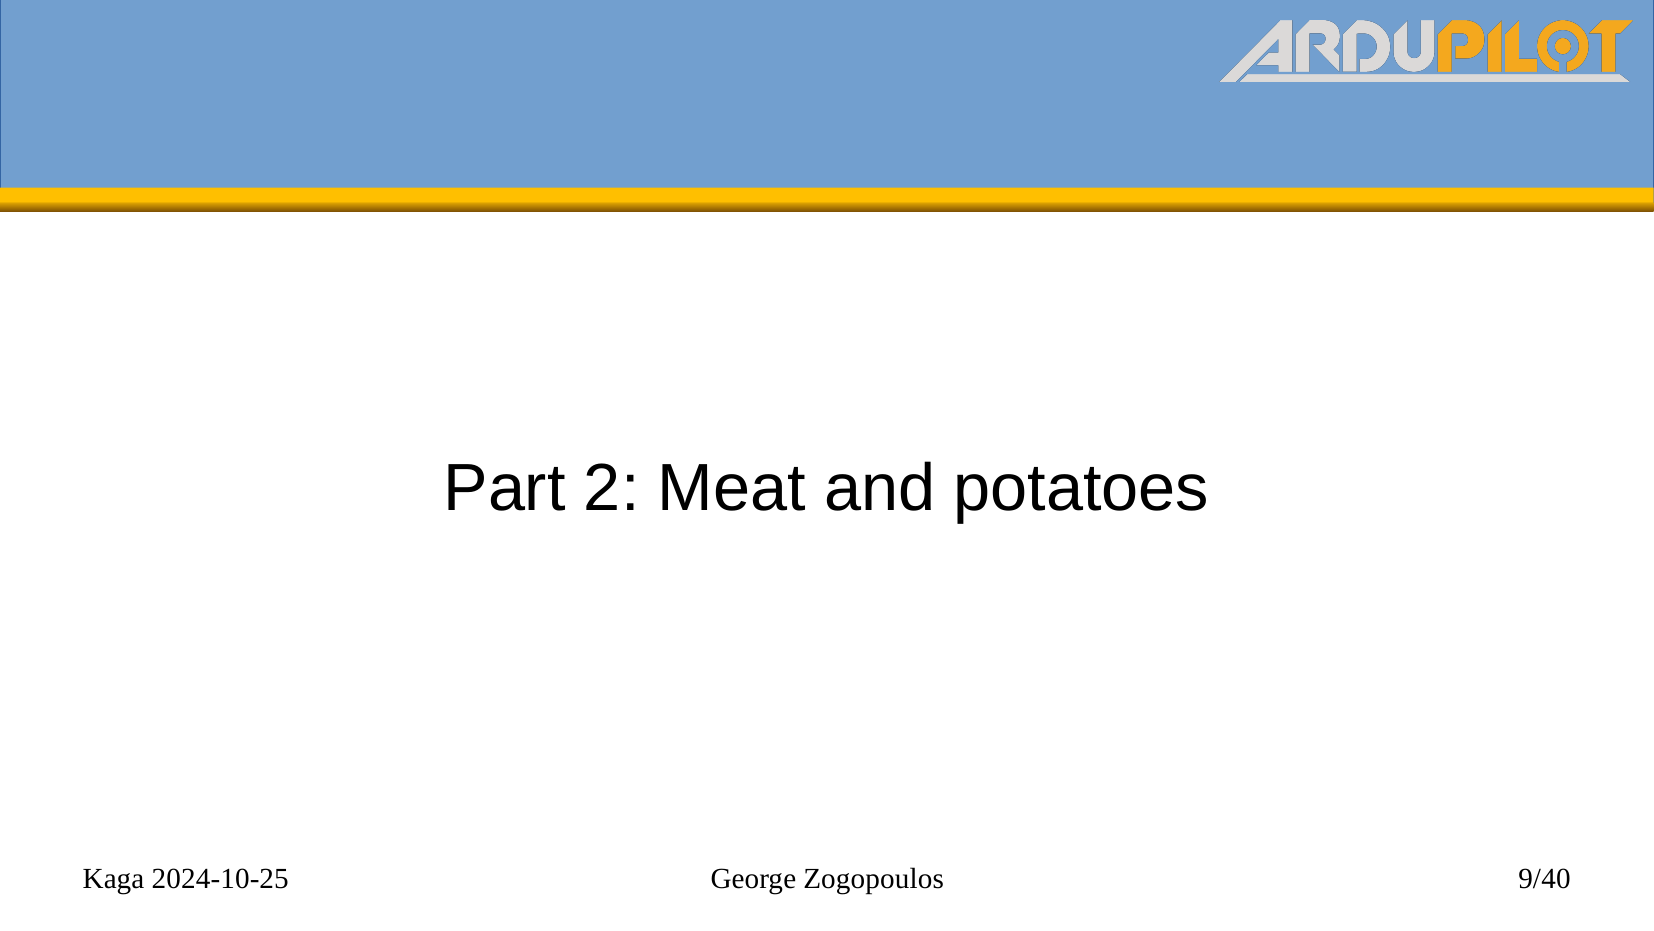

#
Part 2: Meat and potatoes
Kaga 2024-10-25
George Zogopoulos
9